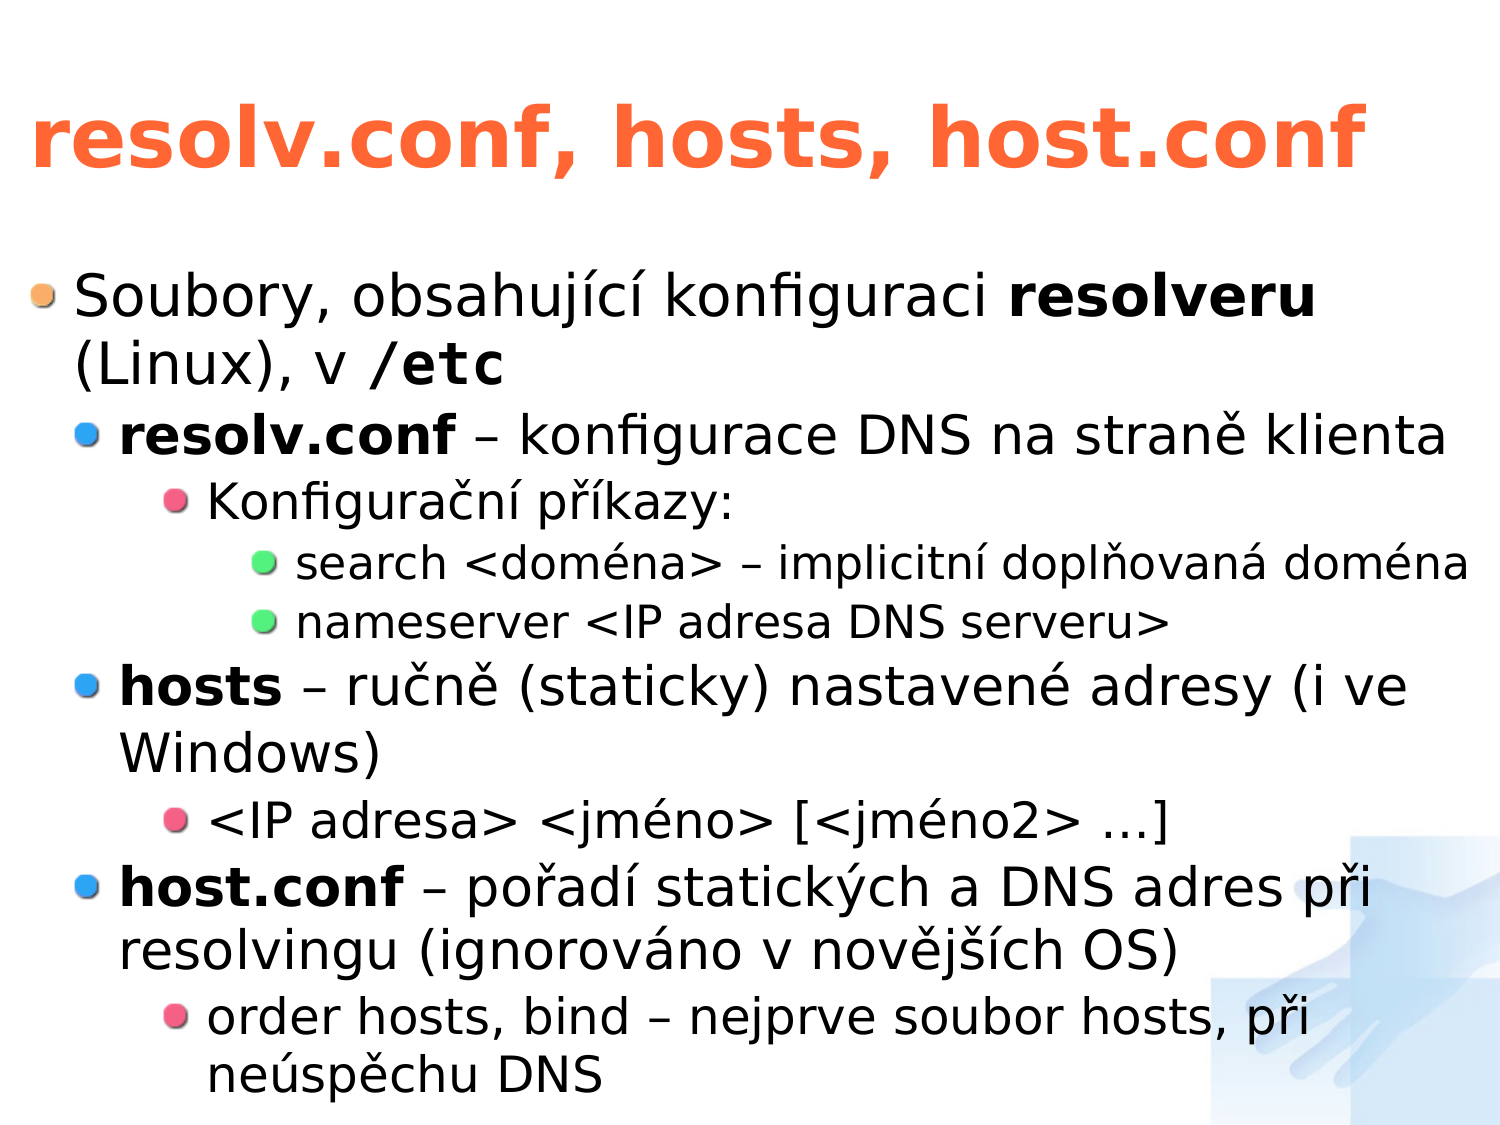

# resolv.conf, hosts, host.conf
Soubory, obsahující konfiguraci resolveru (Linux), v /etc
resolv.conf – konfigurace DNS na straně klienta
Konfigurační příkazy:
search <doména> – implicitní doplňovaná doména
nameserver <IP adresa DNS serveru>
hosts – ručně (staticky) nastavené adresy (i ve Windows)
<IP adresa> <jméno> [<jméno2> …]
host.conf – pořadí statických a DNS adres při resolvingu (ignorováno v novějších OS)
order hosts, bind – nejprve soubor hosts, při neúspěchu DNS